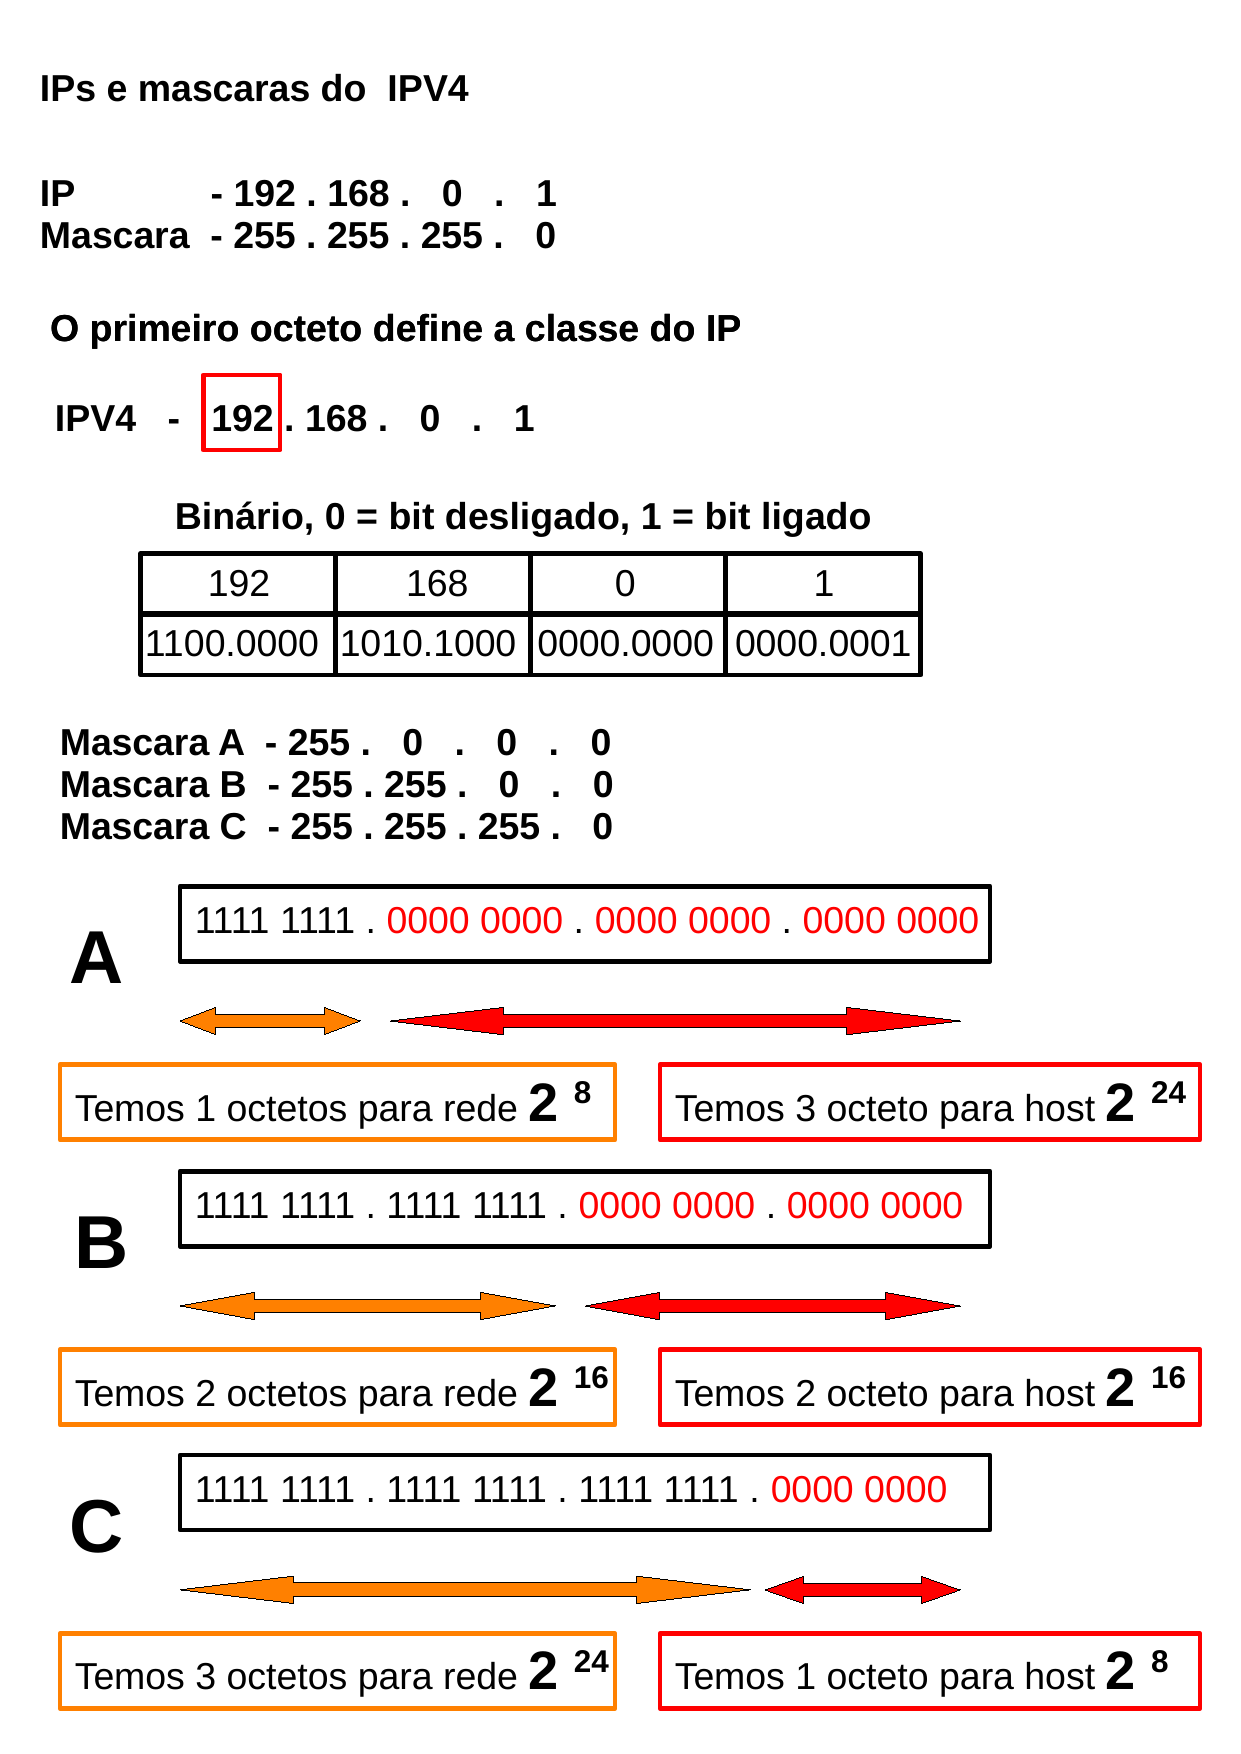

IPs e mascaras do IPV4
IP - 192 . 168 . 0 . 1
Mascara - 255 . 255 . 255 . 0
O primeiro octeto define a classe do IP
O primeiro octeto define a classe do IP
IPV4 - 192 . 168 . 0 . 1
Binário, 0 = bit desligado, 1 = bit ligado
 192 168 0 1
1100.0000 1010.1000 0000.0000 0000.0001
Mascara A - 255 . 0 . 0 . 0
Mascara B - 255 . 255 . 0 . 0
Mascara C - 255 . 255 . 255 . 0
1111 1111 . 0000 0000 . 0000 0000 . 0000 0000
A
Temos 1 octetos para rede 2 8
Temos 3 octeto para host 2 24
1111 1111 . 1111 1111 . 0000 0000 . 0000 0000
B
Temos 2 octetos para rede 2 16
Temos 2 octeto para host 2 16
1111 1111 . 1111 1111 . 1111 1111 . 0000 0000
C
Temos 3 octetos para rede 2 24
Temos 1 octeto para host 2 8